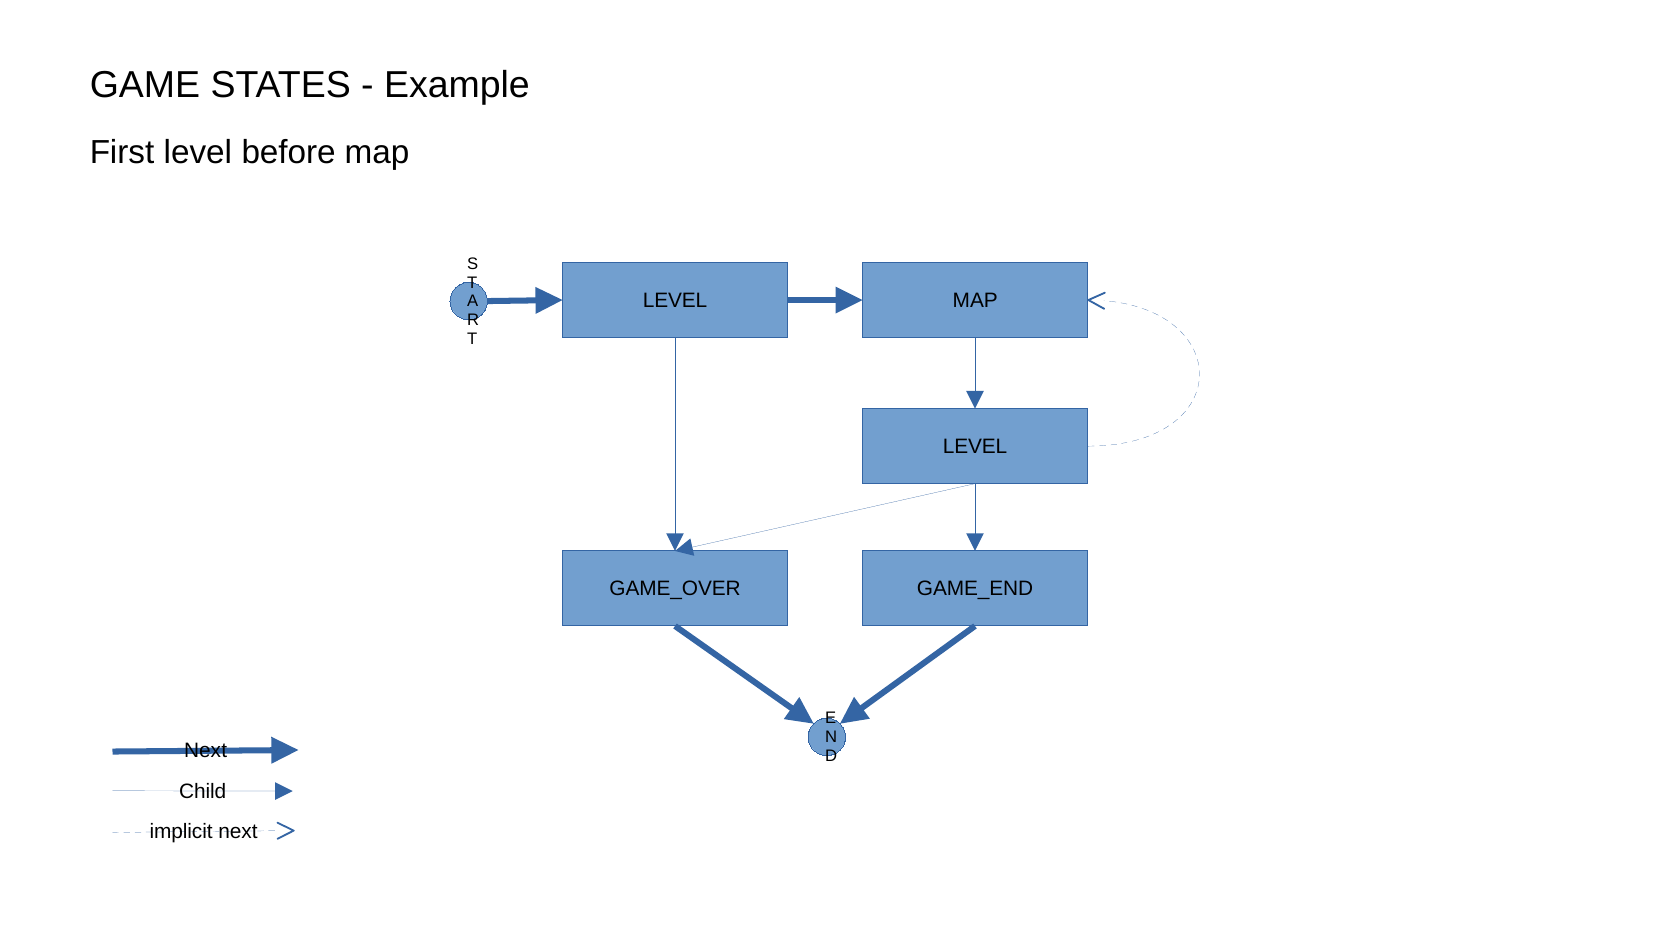

GAME STATES - Example
First level before map
LEVEL
MAP
START
LEVEL
GAME_OVER
GAME_END
END